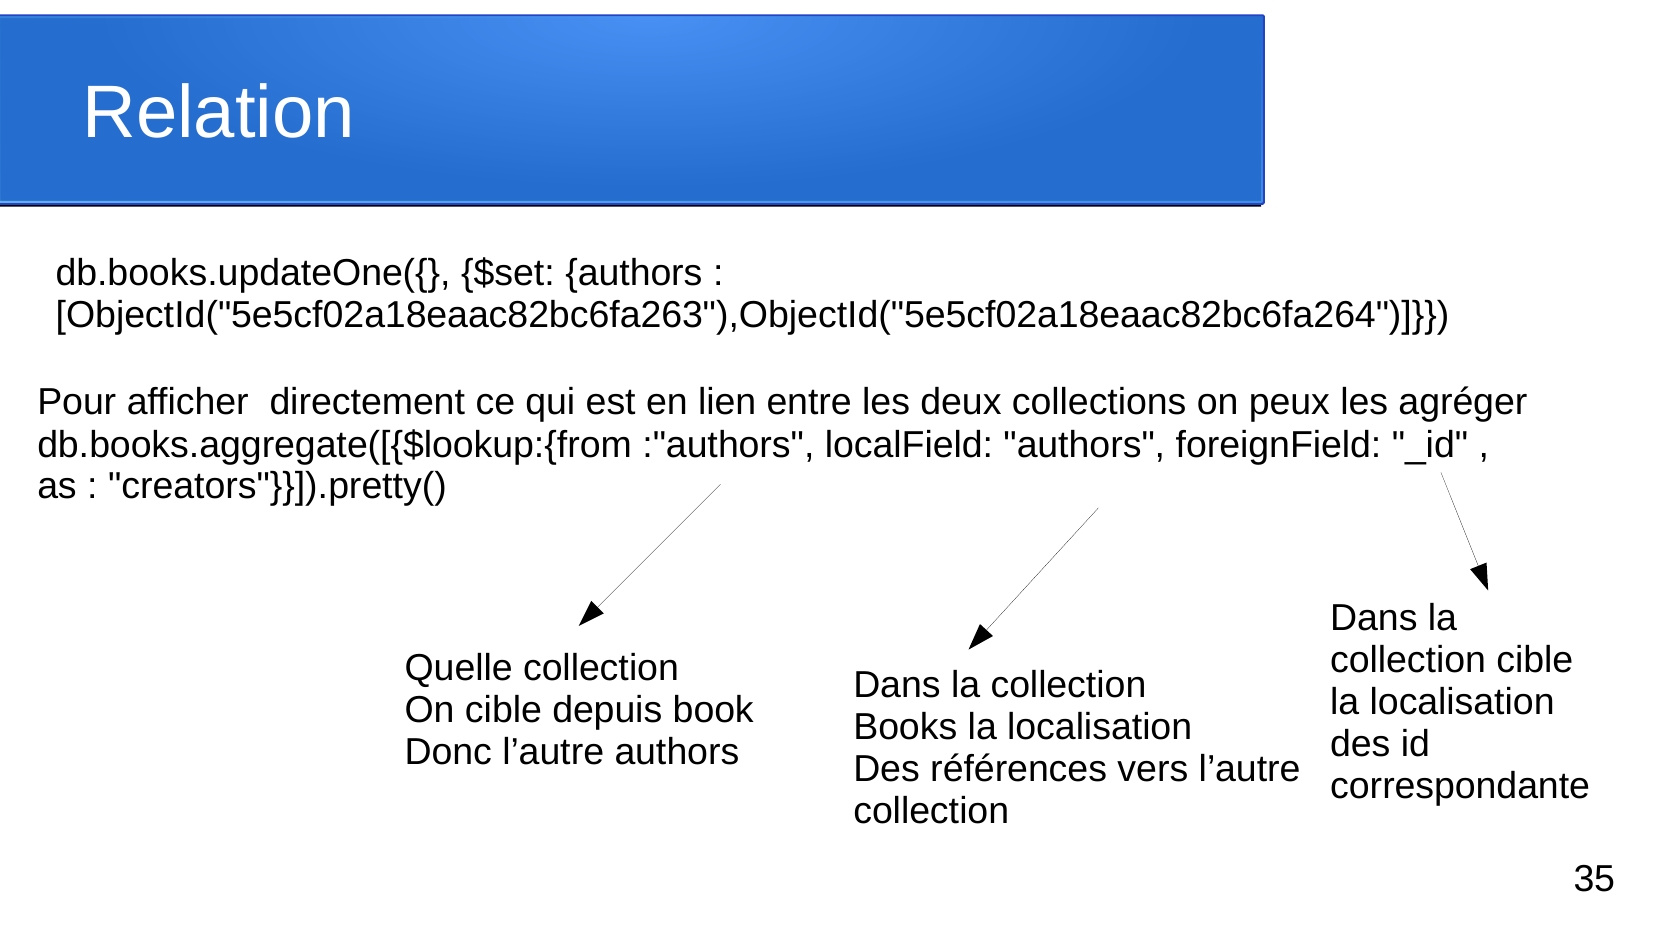

# Relation
db.books.updateOne({}, {$set: {authors :[ObjectId("5e5cf02a18eaac82bc6fa263"),ObjectId("5e5cf02a18eaac82bc6fa264")]}})
Pour afficher directement ce qui est en lien entre les deux collections on peux les agréger
db.books.aggregate([{$lookup:{from :"authors", localField: "authors", foreignField: "_id" ,
as : "creators"}}]).pretty()
Dans la collection cible la localisation des id correspondante
Quelle collection
On cible depuis book
Donc l’autre authors
Dans la collection
Books la localisation
Des références vers l’autre
collection
35